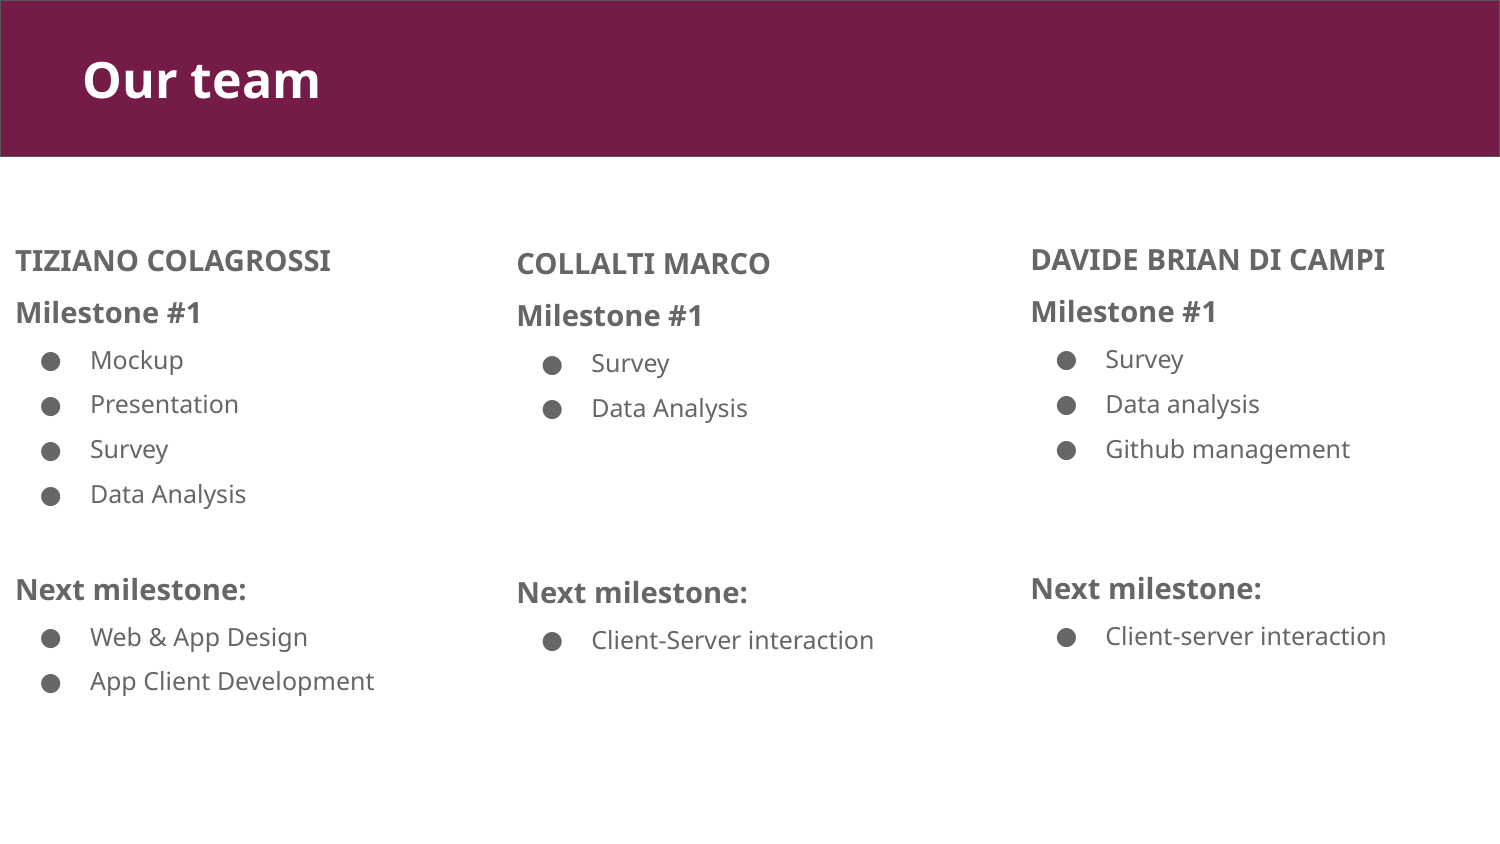

Our team
DAVIDE BRIAN DI CAMPI
Milestone #1
Survey
Data analysis
Github management
Next milestone:
Client-server interaction
TIZIANO COLAGROSSI
Milestone #1
Mockup
Presentation
Survey
Data Analysis
Next milestone:
Web & App Design
App Client Development
COLLALTI MARCO
Milestone #1
Survey
Data Analysis
Next milestone:
Client-Server interaction